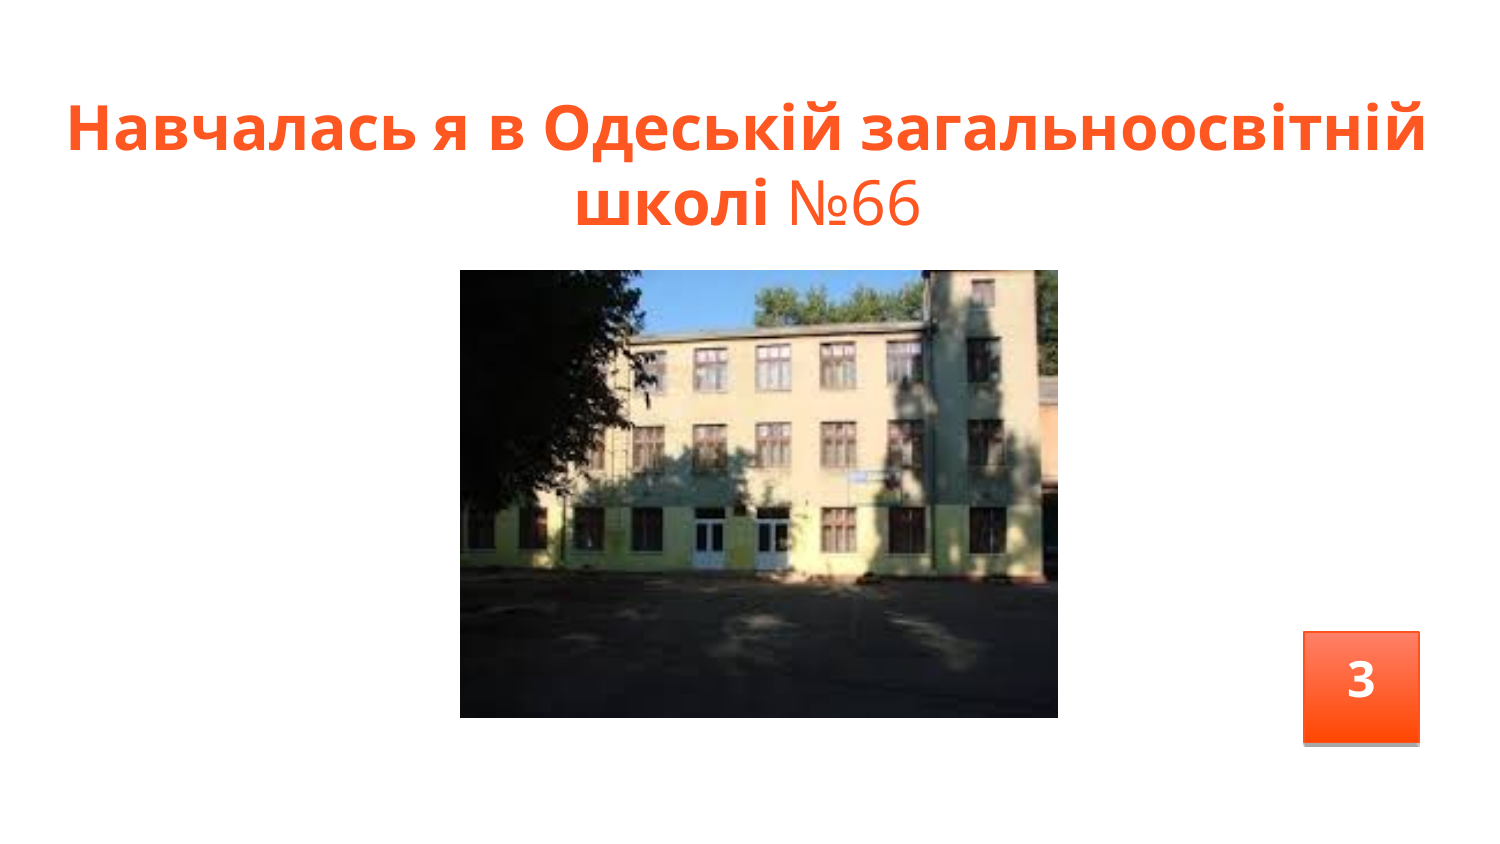

# Навчалась я в Одеській загальноосвітній школі №66
3